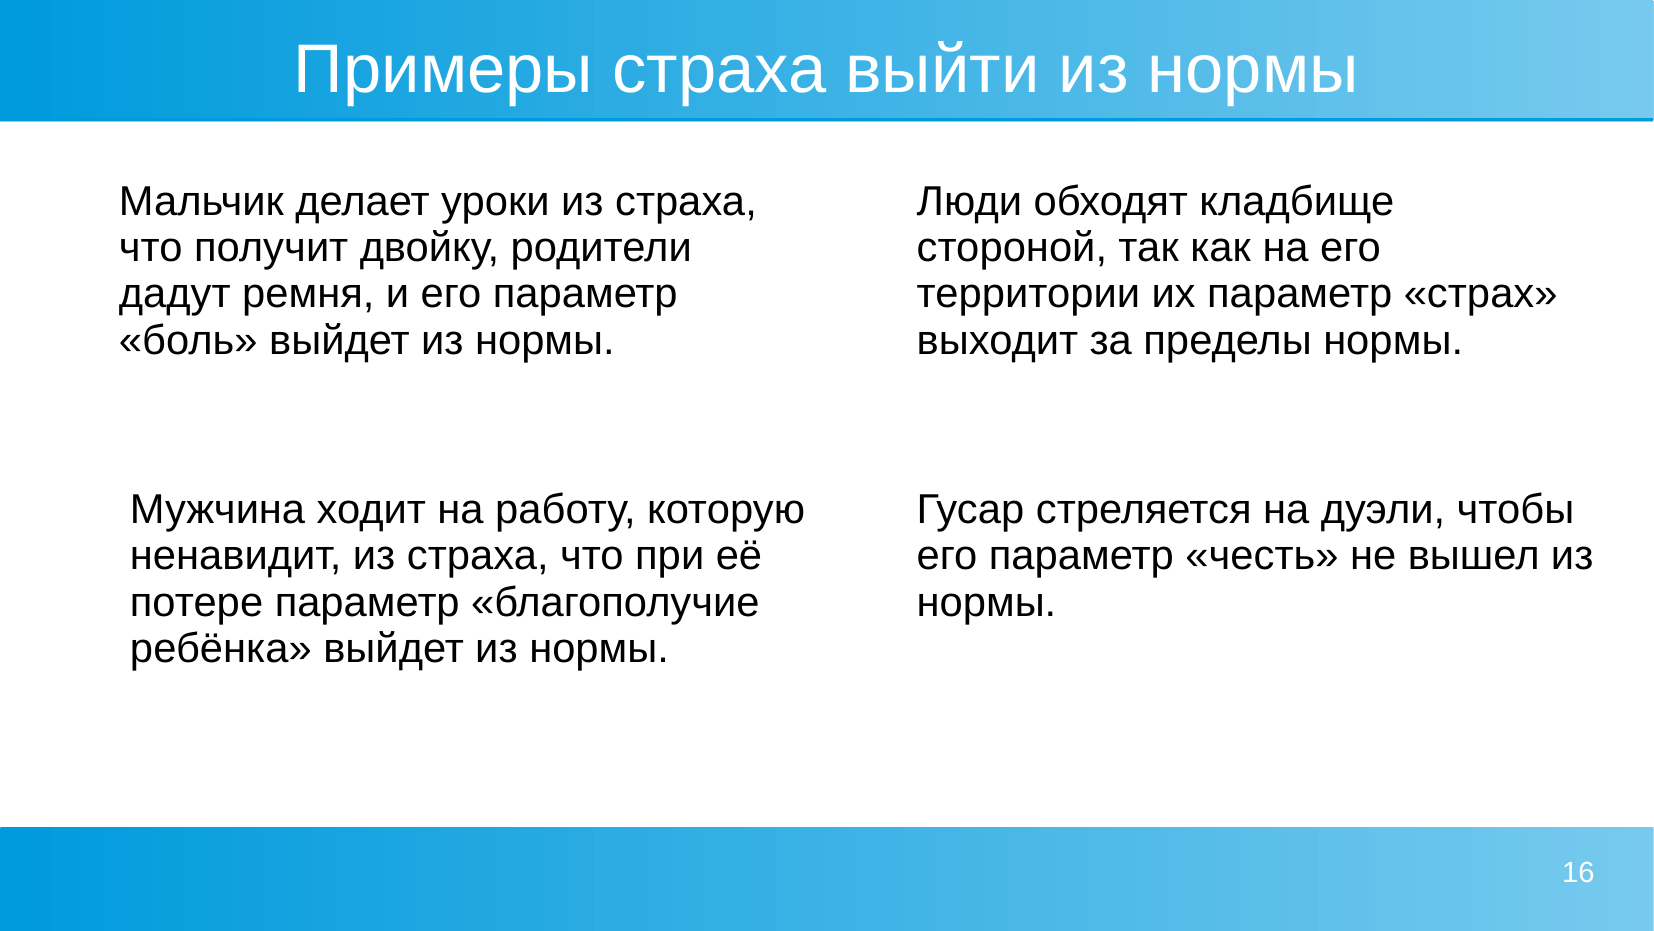

# Примеры страха выйти из нормы
Мальчик делает уроки из страха, что получит двойку, родители дадут ремня, и его параметр «боль» выйдет из нормы.
Люди обходят кладбище стороной, так как на его территории их параметр «страх» выходит за пределы нормы.
Мужчина ходит на работу, которую ненавидит, из страха, что при её потере параметр «благополучие ребёнка» выйдет из нормы.
Гусар стреляется на дуэли, чтобы его параметр «честь» не вышел из нормы.
16